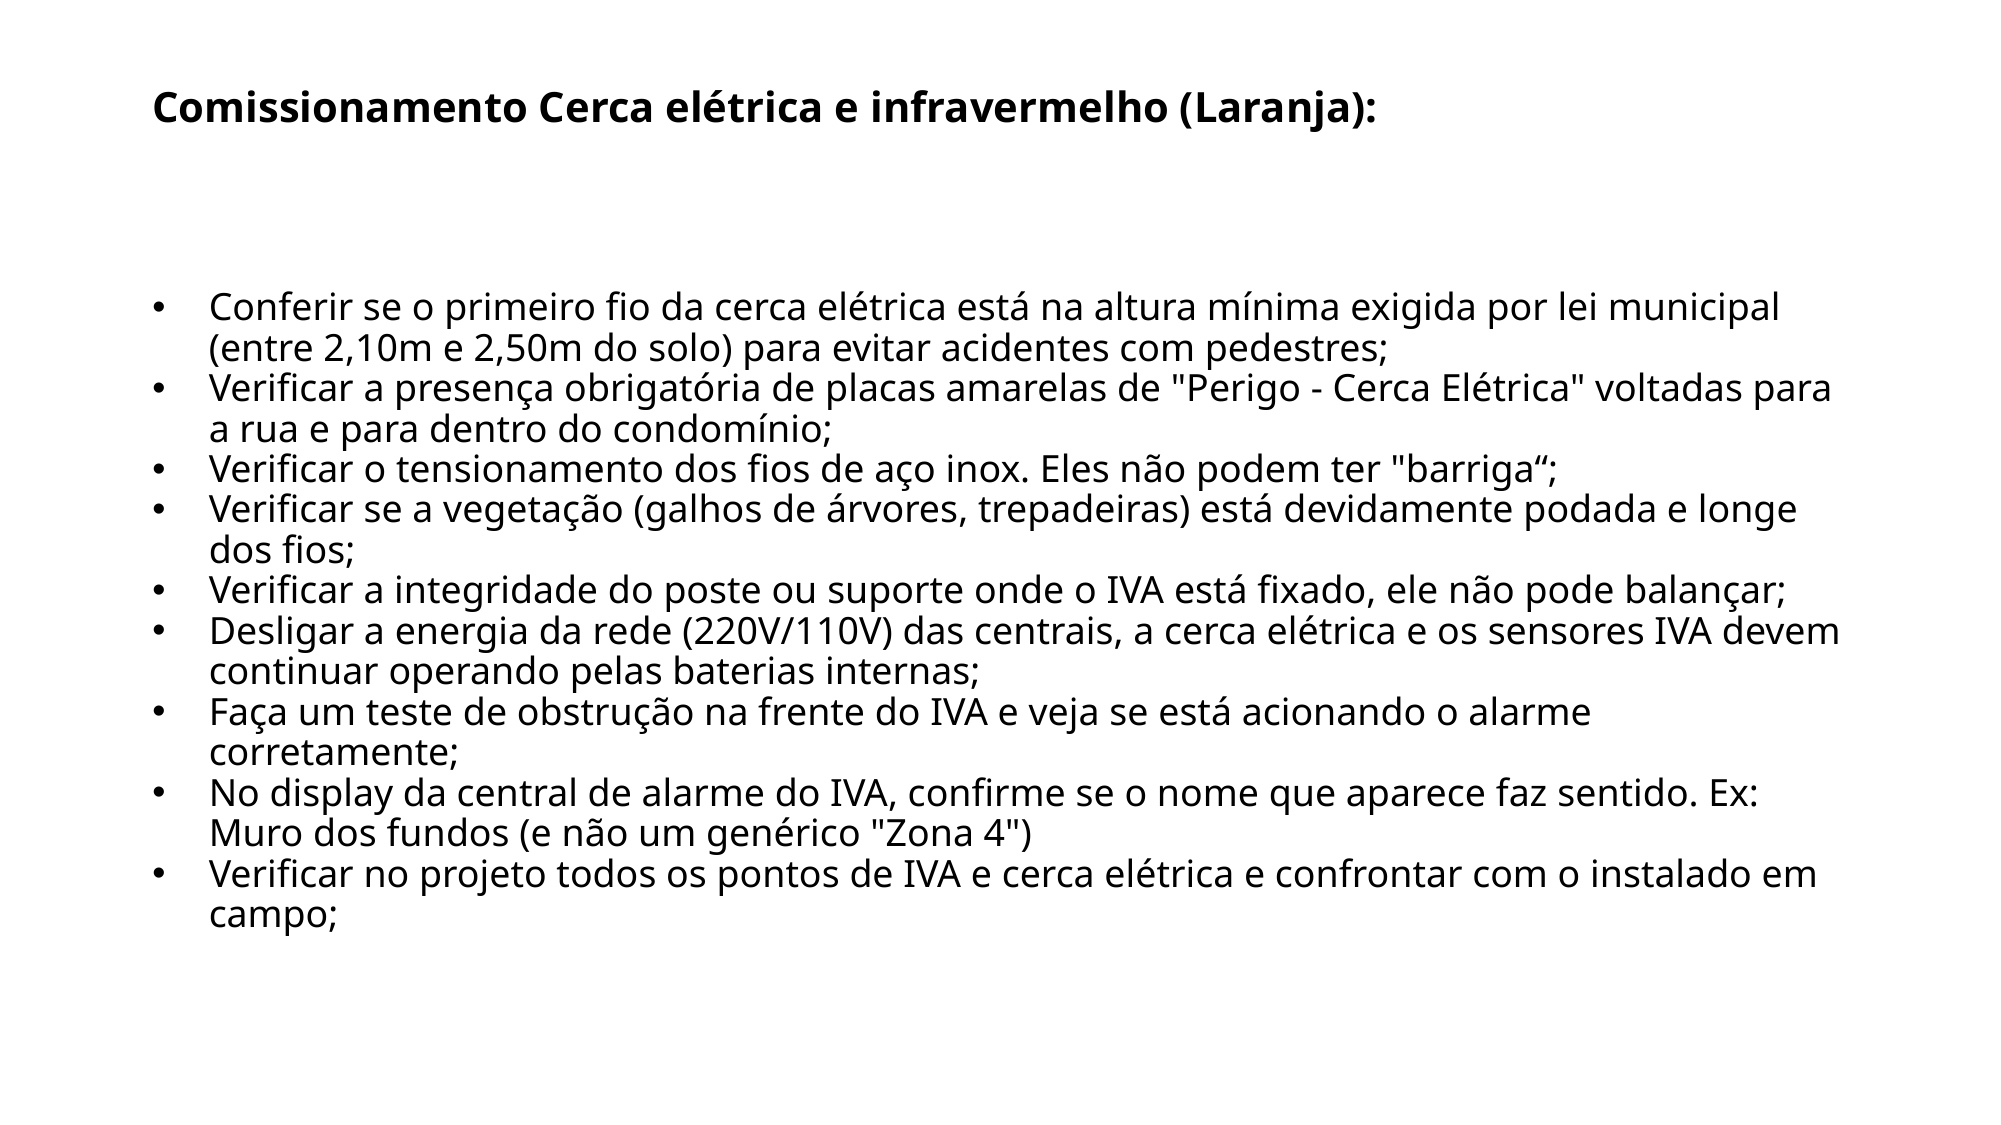

# Comissionamento Cerca elétrica e infravermelho (Laranja):
Conferir se o primeiro fio da cerca elétrica está na altura mínima exigida por lei municipal (entre 2,10m e 2,50m do solo) para evitar acidentes com pedestres;
Verificar a presença obrigatória de placas amarelas de "Perigo - Cerca Elétrica" voltadas para a rua e para dentro do condomínio;
Verificar o tensionamento dos fios de aço inox. Eles não podem ter "barriga“;
Verificar se a vegetação (galhos de árvores, trepadeiras) está devidamente podada e longe dos fios;
Verificar a integridade do poste ou suporte onde o IVA está fixado, ele não pode balançar;
Desligar a energia da rede (220V/110V) das centrais, a cerca elétrica e os sensores IVA devem continuar operando pelas baterias internas;
Faça um teste de obstrução na frente do IVA e veja se está acionando o alarme corretamente;
No display da central de alarme do IVA, confirme se o nome que aparece faz sentido. Ex: Muro dos fundos (e não um genérico "Zona 4")
Verificar no projeto todos os pontos de IVA e cerca elétrica e confrontar com o instalado em campo;